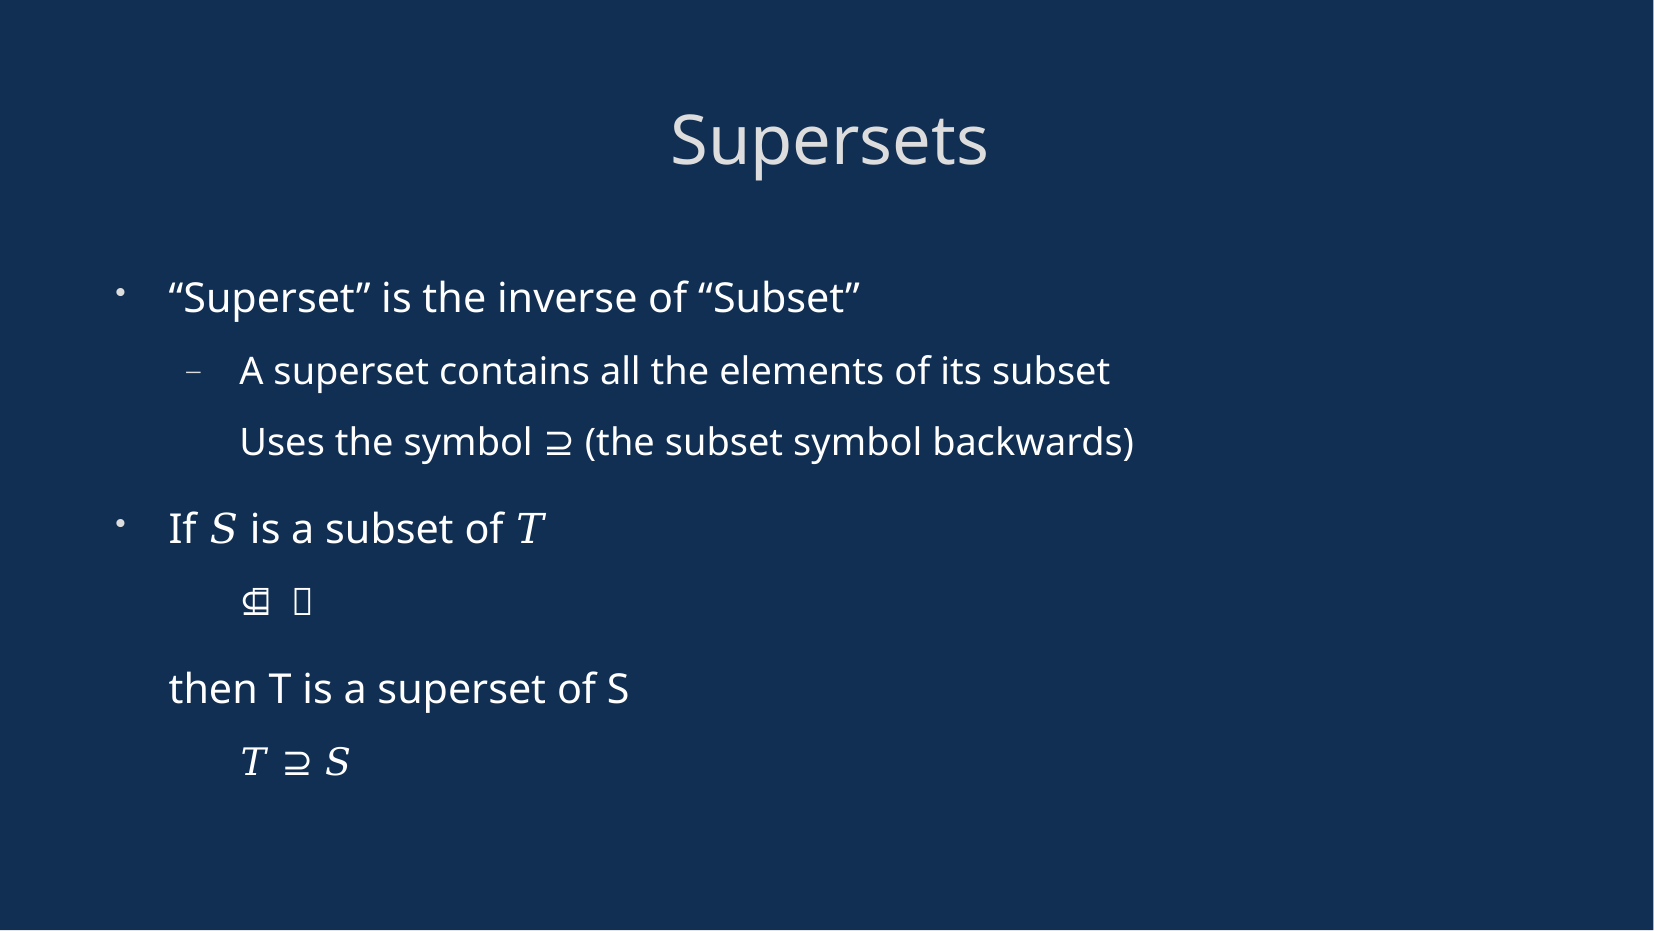

# Supersets
“Superset” is the inverse of “Subset”
A superset contains all the elements of its subset
Uses the symbol ⊇ (the subset symbol backwards)
If 𝑆 is a subset of 𝑇
𝑆 ⊆ 𝑇
then T is a superset of S
𝑇 ⊇ 𝑆